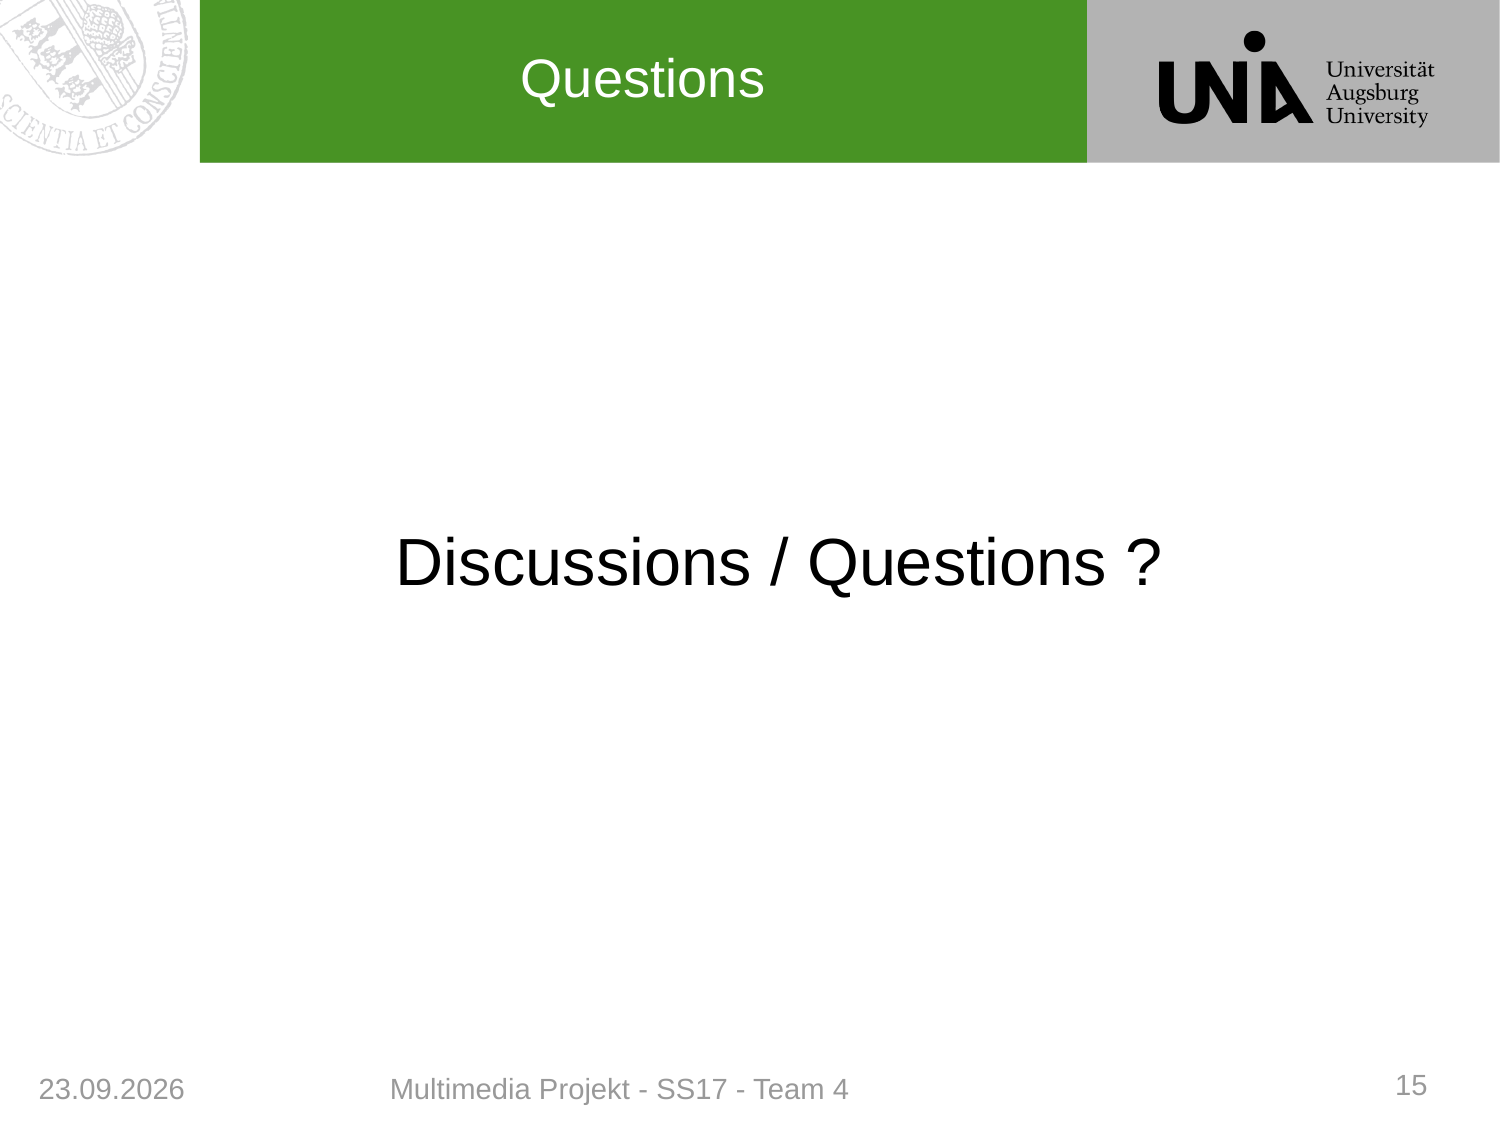

# Questions
Discussions / Questions ?
Multimedia Projekt - SS17 - Team 4